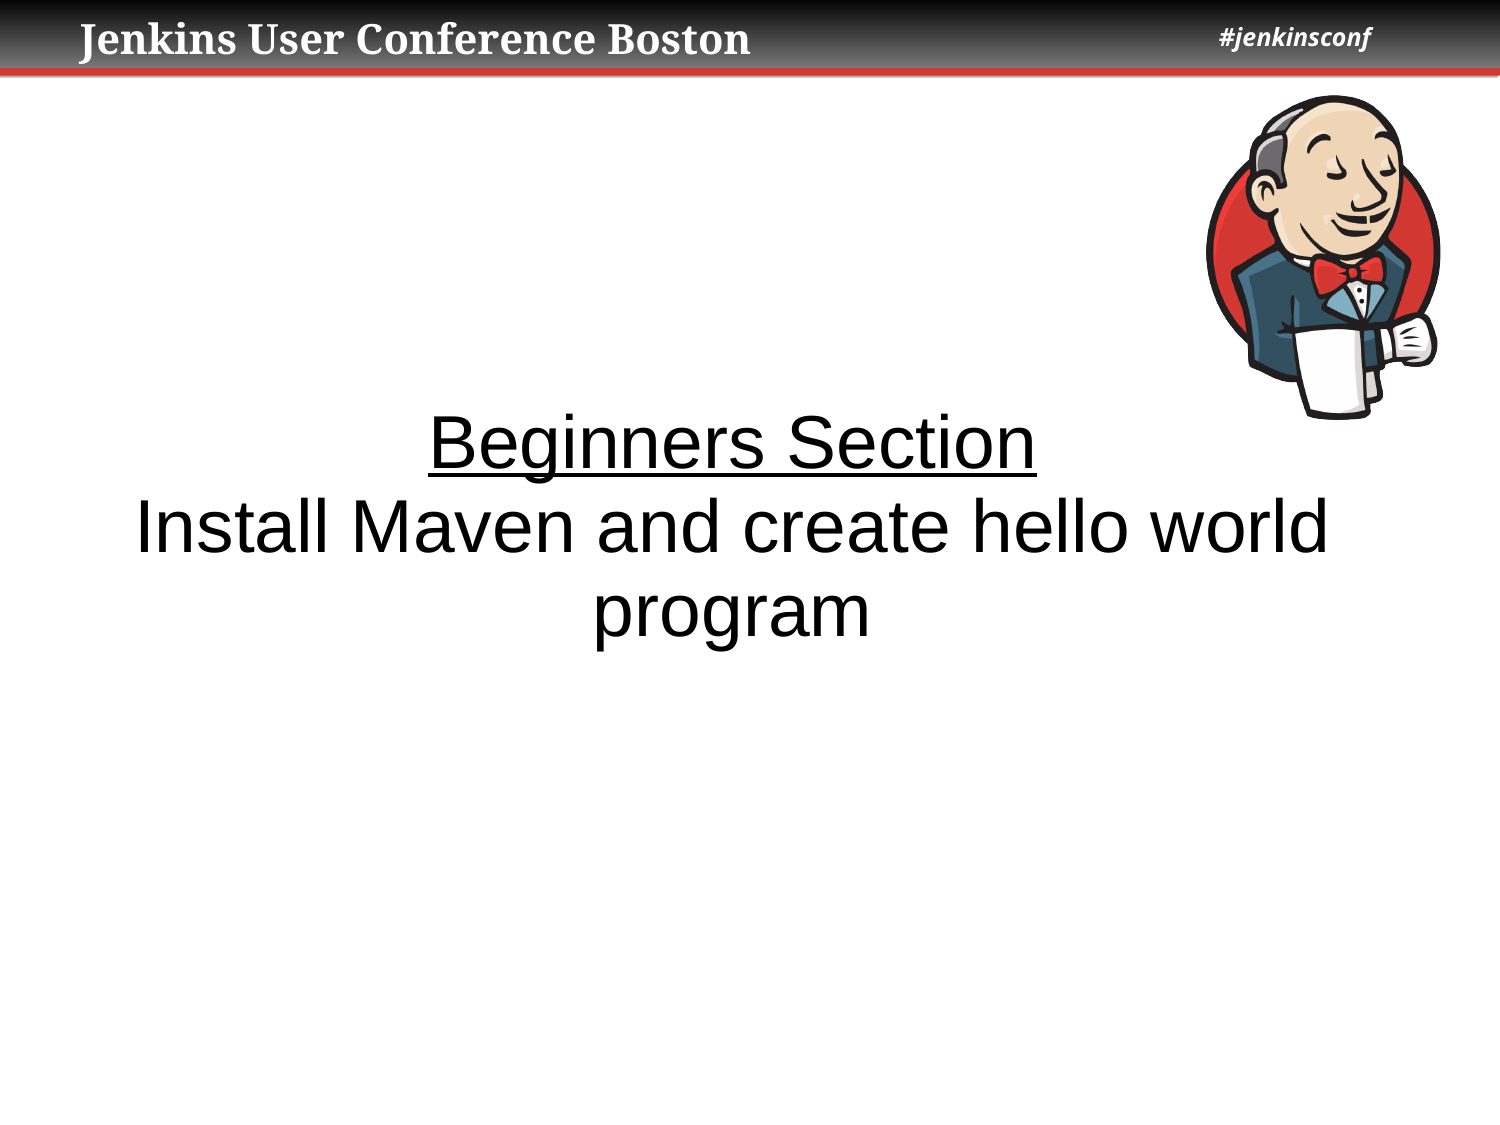

# Beginners Section
Install Maven and create hello world program